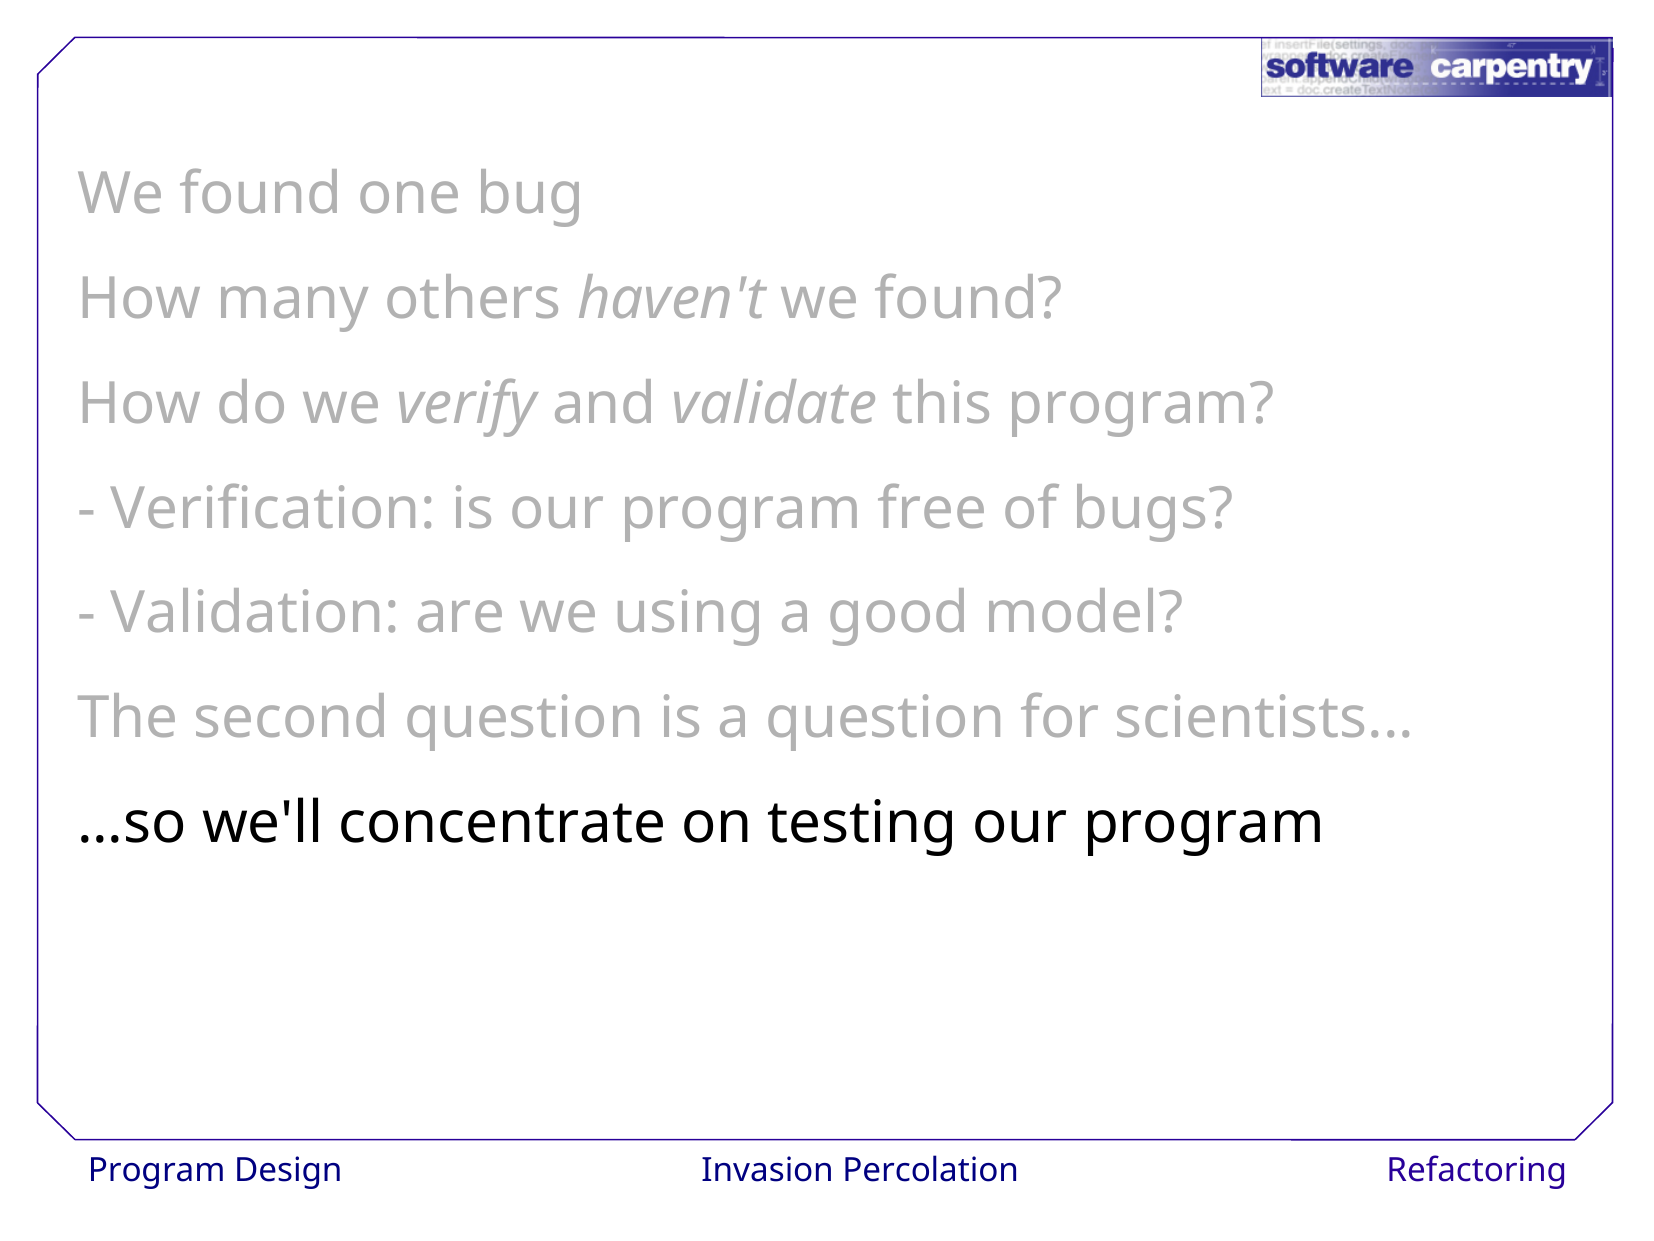

We found one bug
How many others haven't we found?
How do we verify and validate this program?
- Verification: is our program free of bugs?
- Validation: are we using a good model?
The second question is a question for scientists...
...so we'll concentrate on testing our program